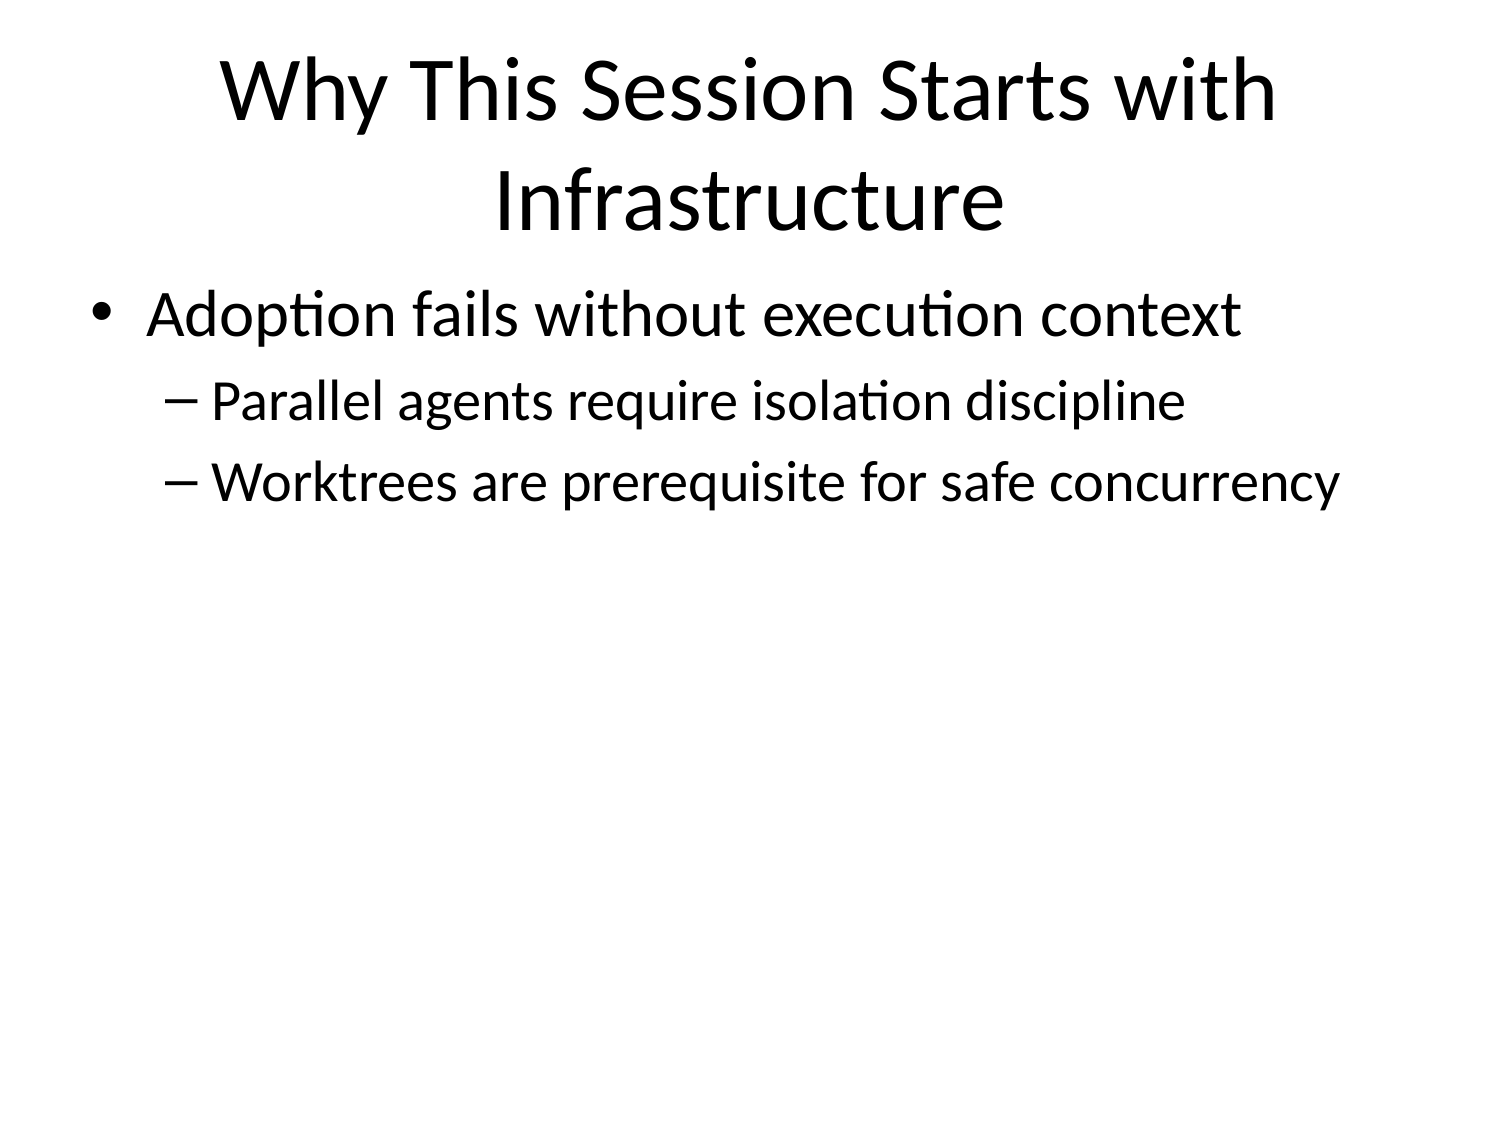

# Why This Session Starts with Infrastructure
Adoption fails without execution context
Parallel agents require isolation discipline
Worktrees are prerequisite for safe concurrency